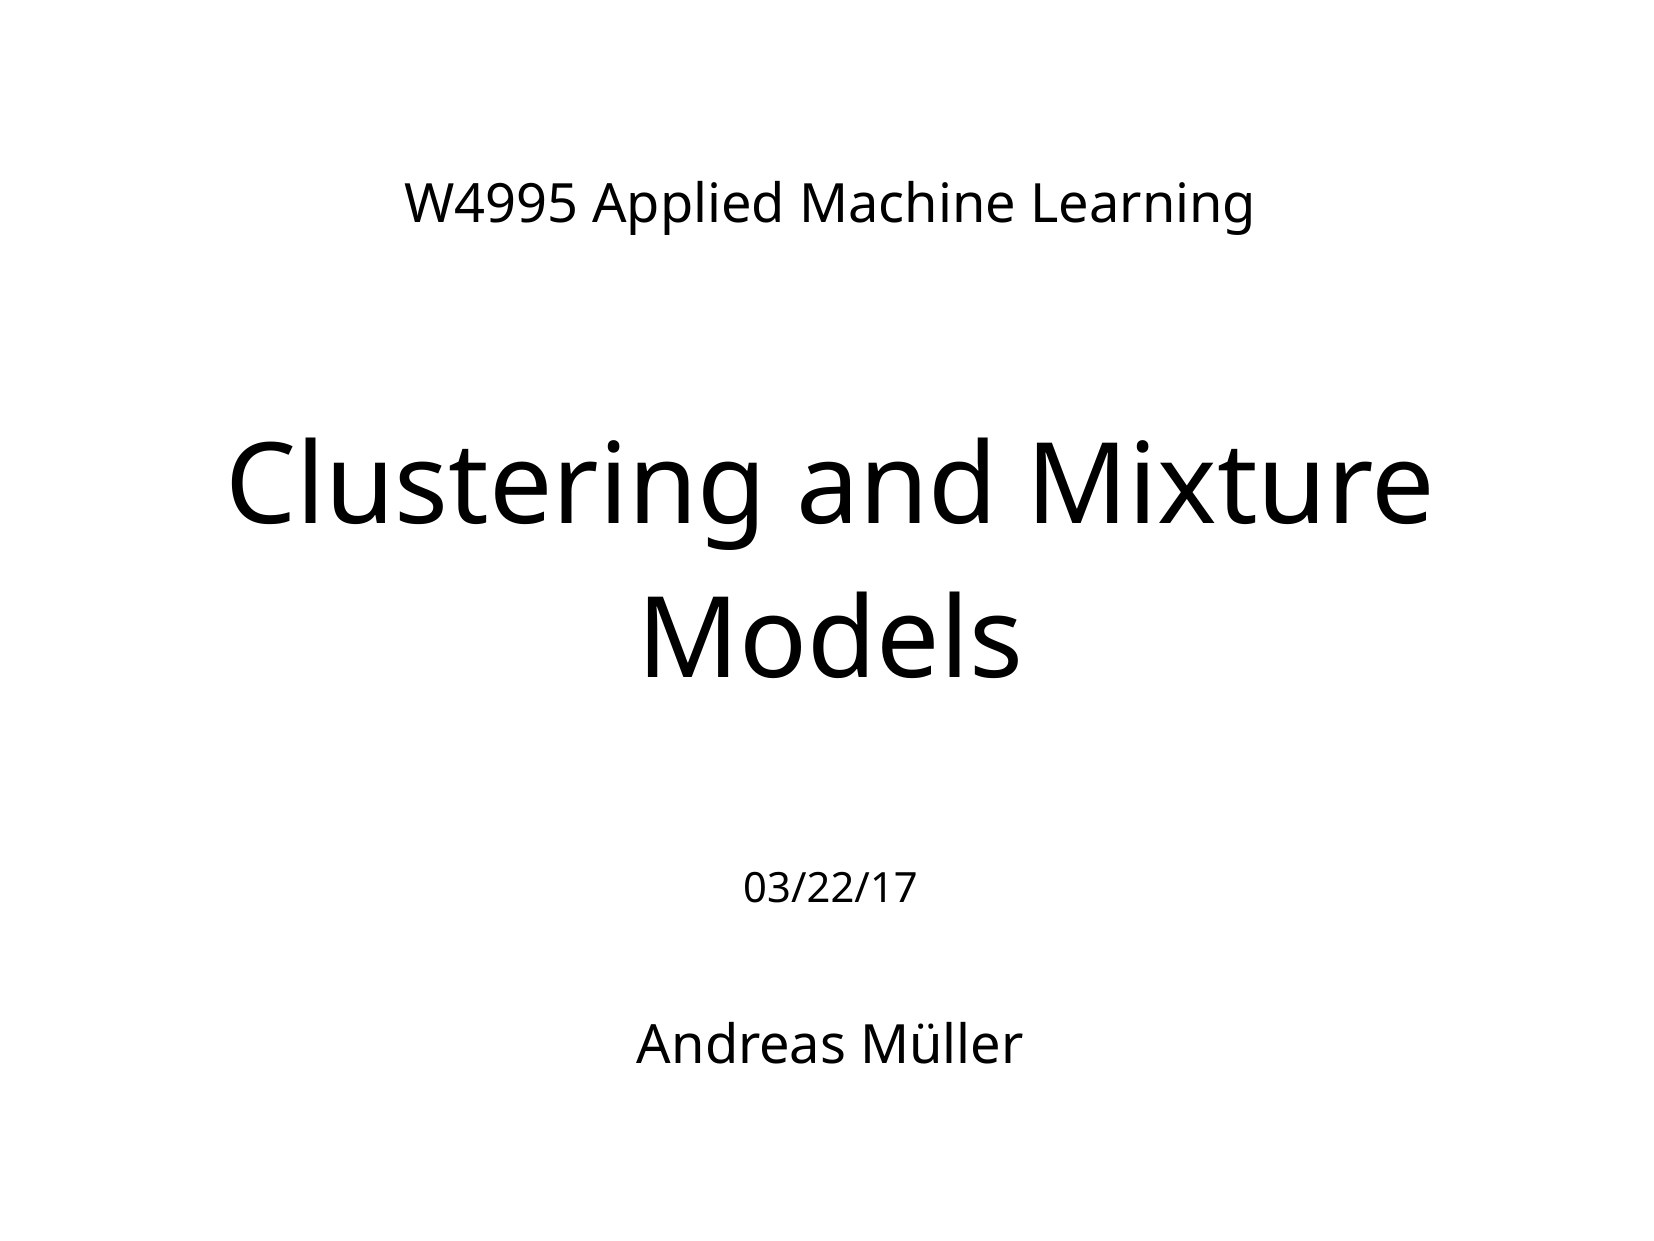

W4995 Applied Machine Learning
Clustering and Mixture Models
03/22/17
Andreas Müller